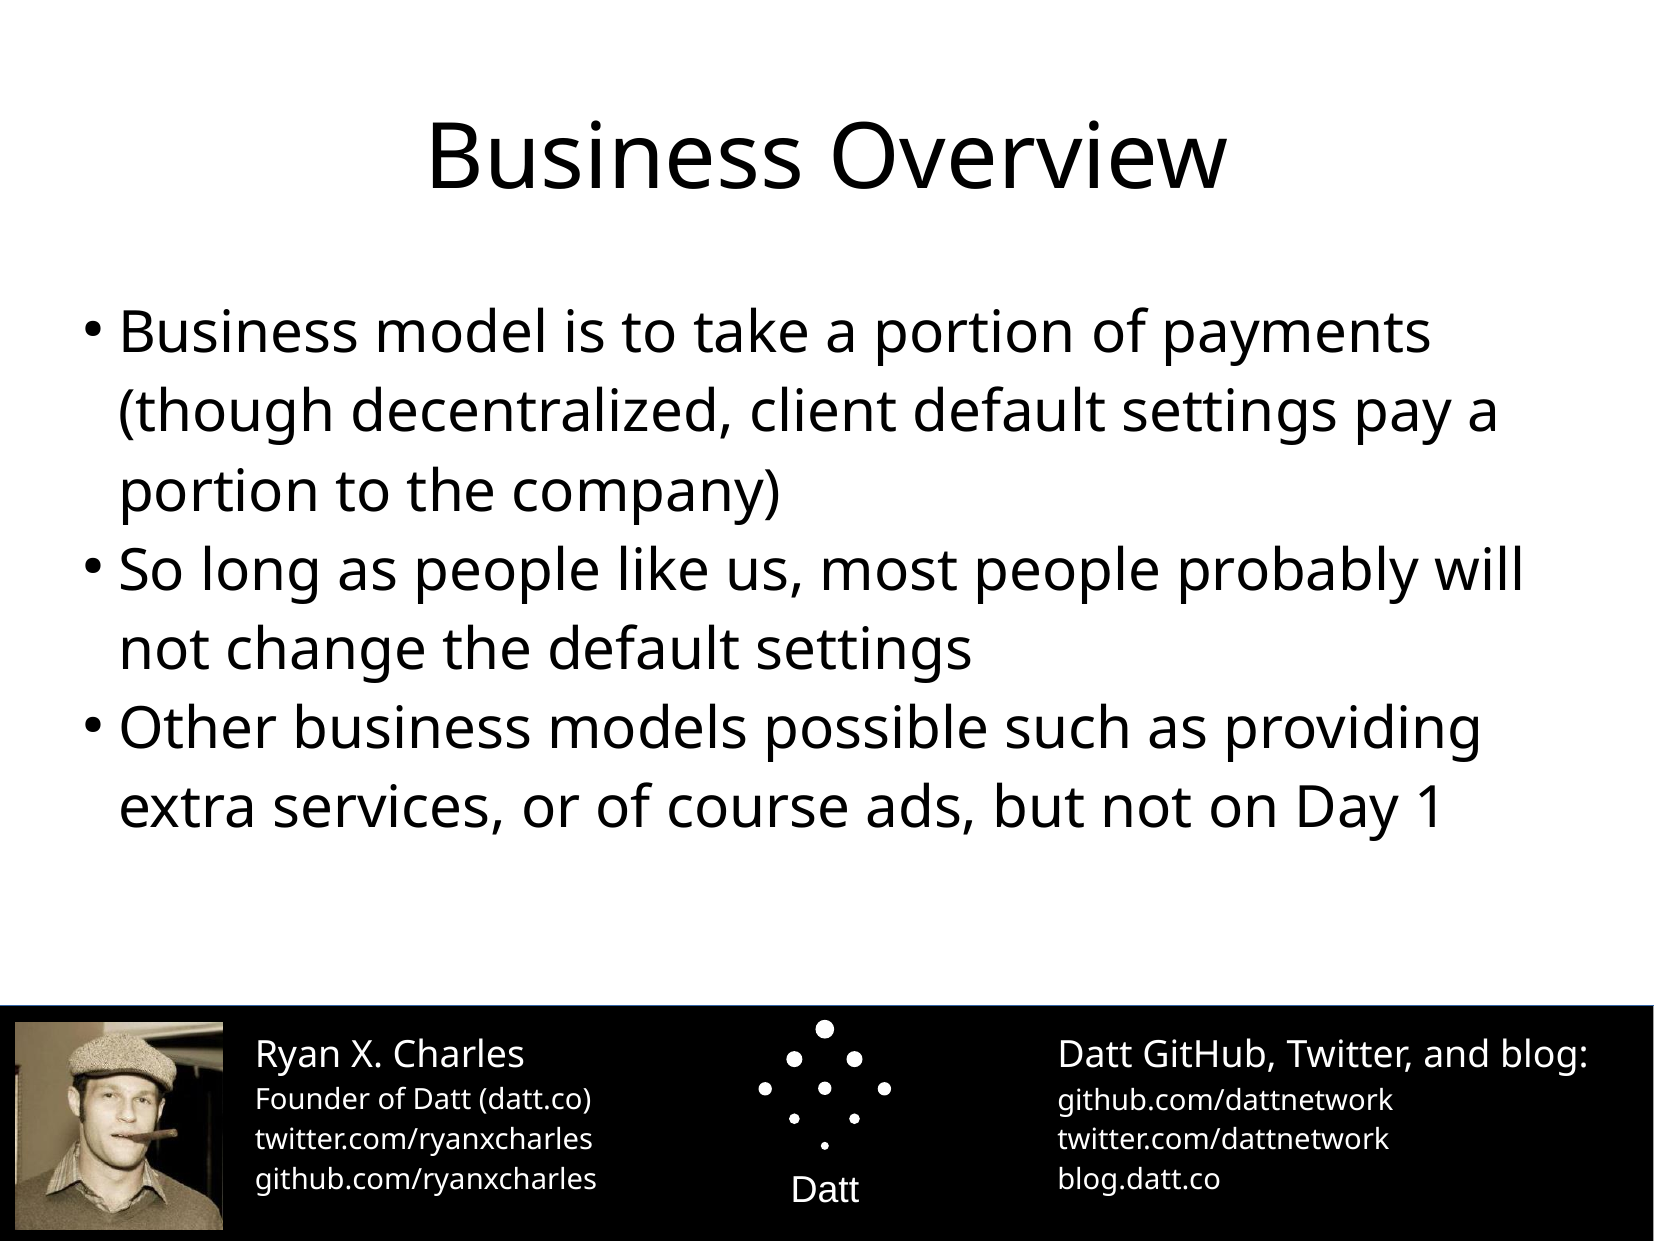

Business Overview
# Business model is to take a portion of payments (though decentralized, client default settings pay a portion to the company)
So long as people like us, most people probably will not change the default settings
Other business models possible such as providing extra services, or of course ads, but not on Day 1
Ryan X. Charles
Founder of Datt (datt.co)
twitter.com/ryanxcharles
github.com/ryanxcharles
Datt GitHub, Twitter, and blog:
github.com/dattnetwork
twitter.com/dattnetwork
blog.datt.co
Datt